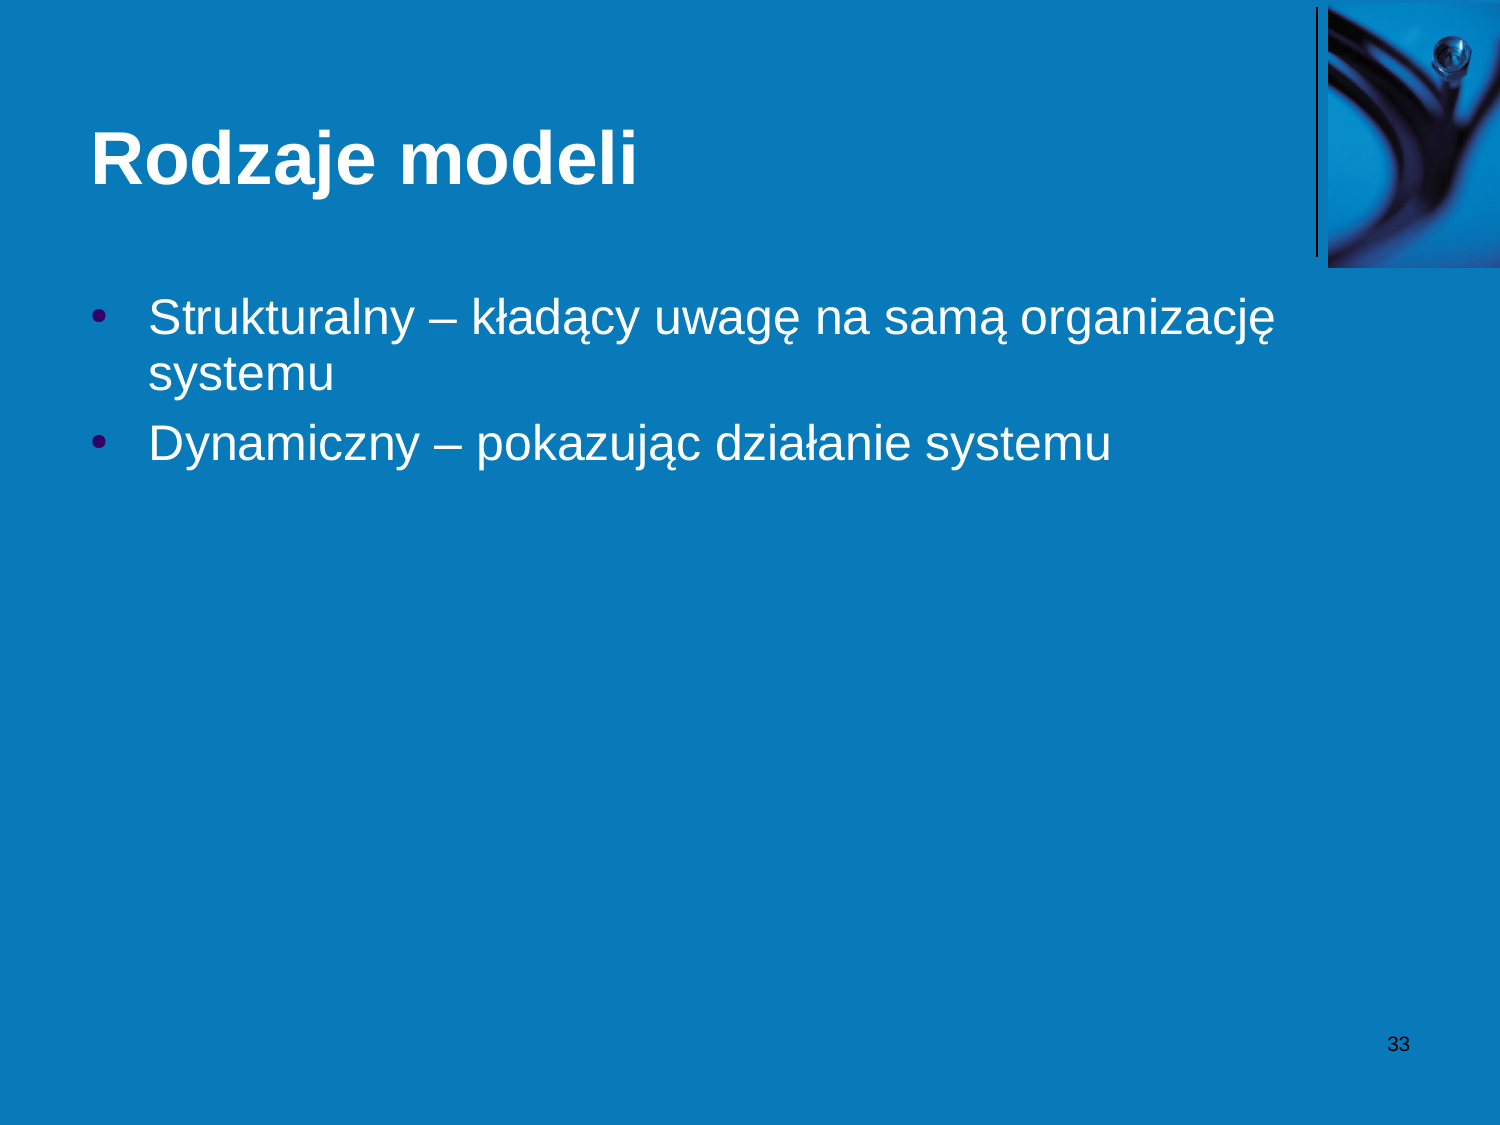

# Rodzaje modeli
Strukturalny – kładący uwagę na samą organizację systemu
Dynamiczny – pokazując działanie systemu
33